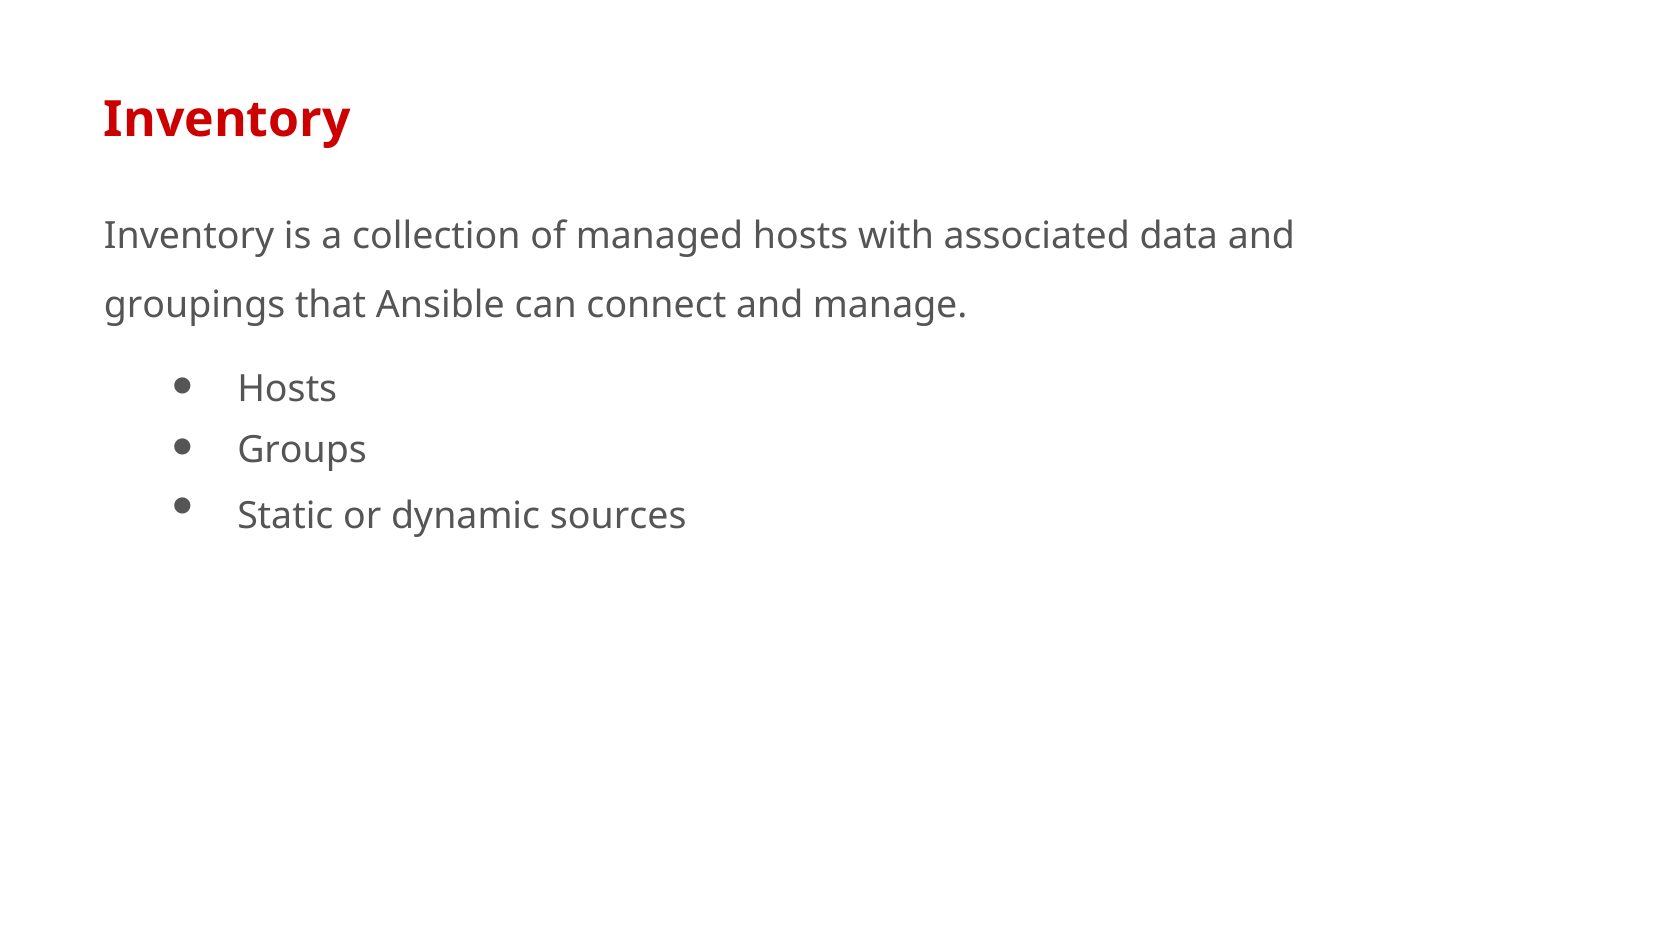

Inventory
Inventory is a collection of managed hosts with associated data and
groupings that Ansible can connect and manage.
Hosts
●
Groups
●
●
Static or dynamic sources